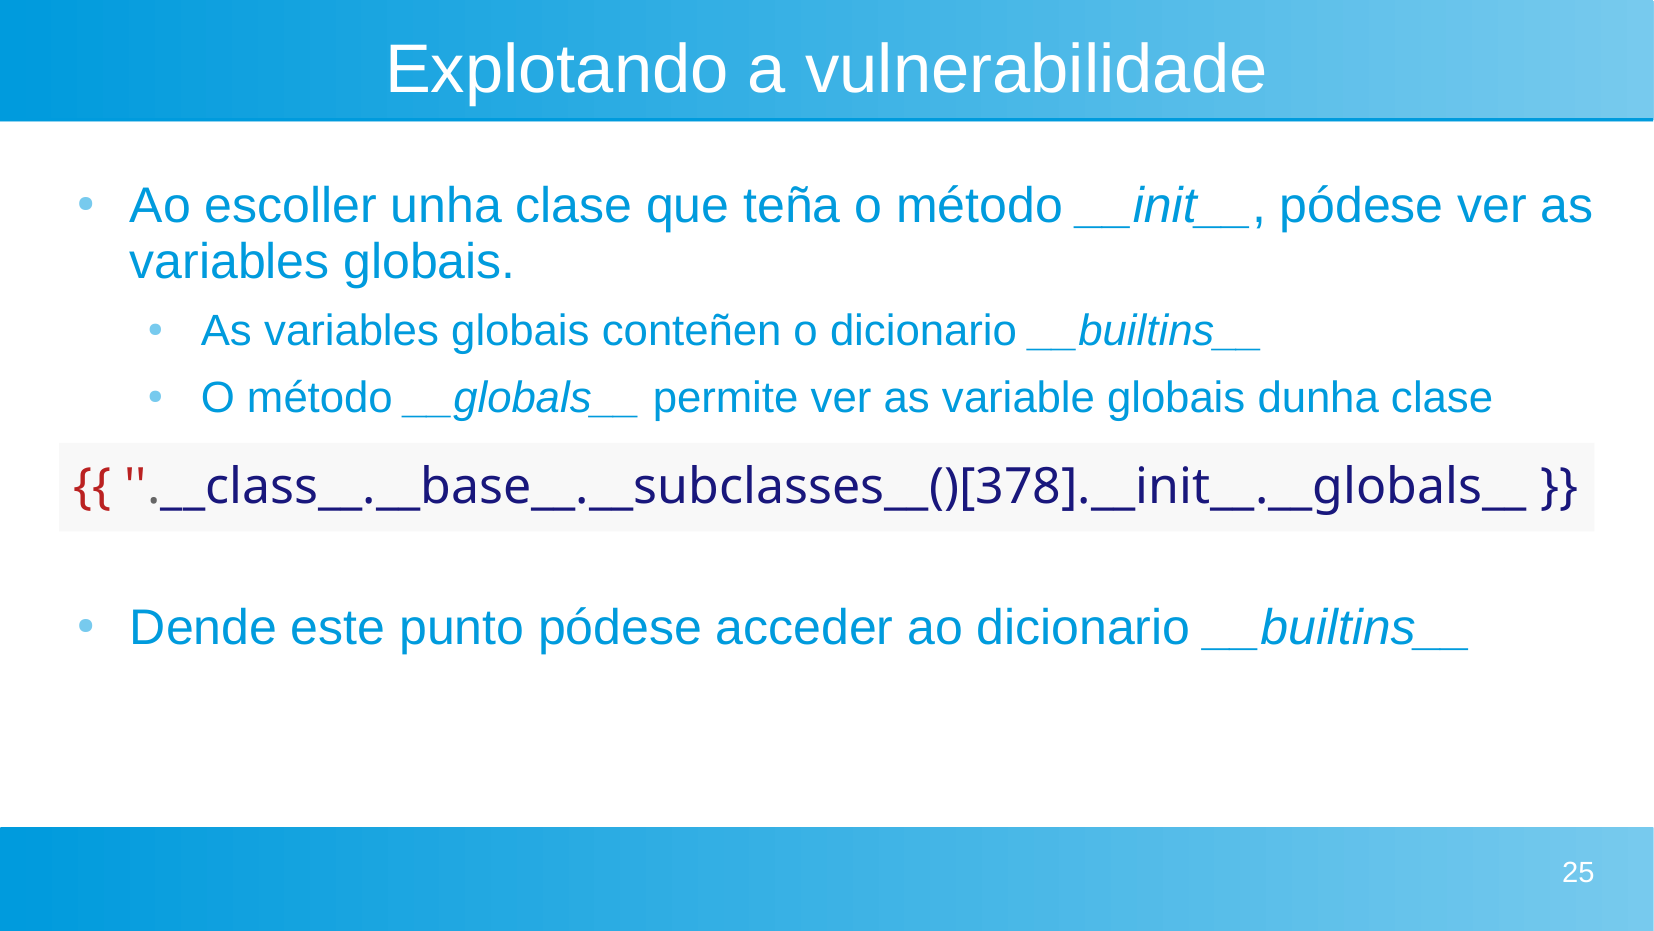

# Explotando a vulnerabilidade
Ao escoller unha clase que teña o método __init__, pódese ver as variables globais.
As variables globais conteñen o dicionario __builtins__
O método __globals__ permite ver as variable globais dunha clase
Dende este punto pódese acceder ao dicionario __builtins__
{{ ''.__class__.__base__.__subclasses__()[378].__init__.__globals__ }}
25